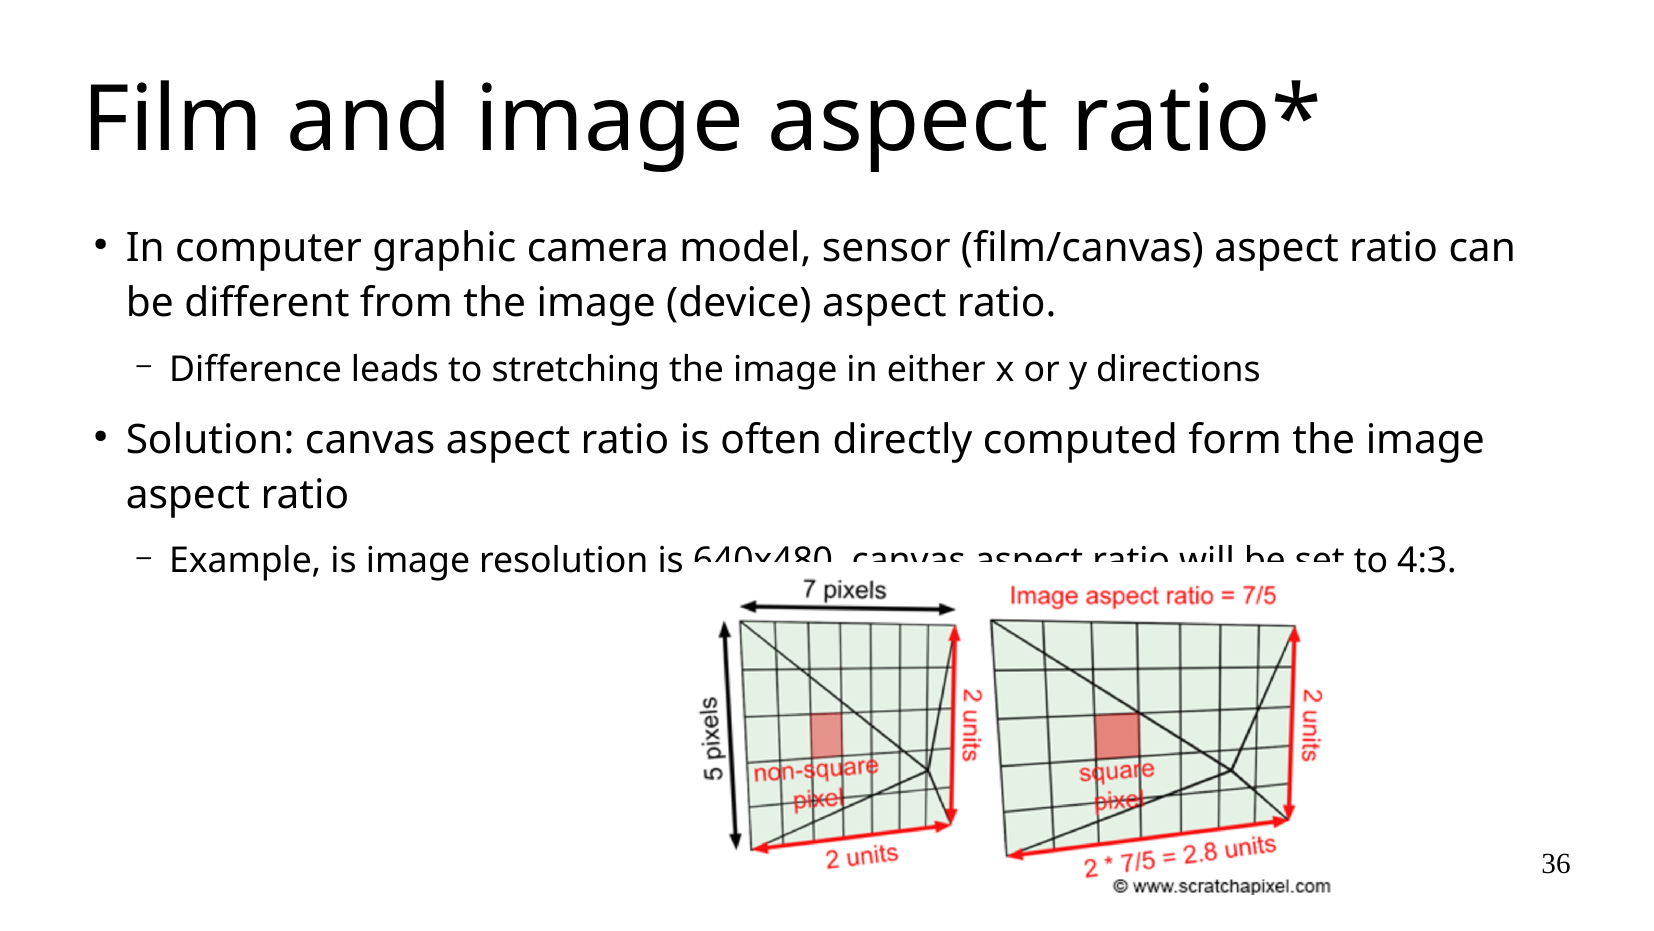

# Film and image aspect ratio*
In computer graphic camera model, sensor (film/canvas) aspect ratio can be different from the image (device) aspect ratio.
Difference leads to stretching the image in either x or y directions
Solution: canvas aspect ratio is often directly computed form the image aspect ratio
Example, is image resolution is 640x480, canvas aspect ratio will be set to 4:3.
36